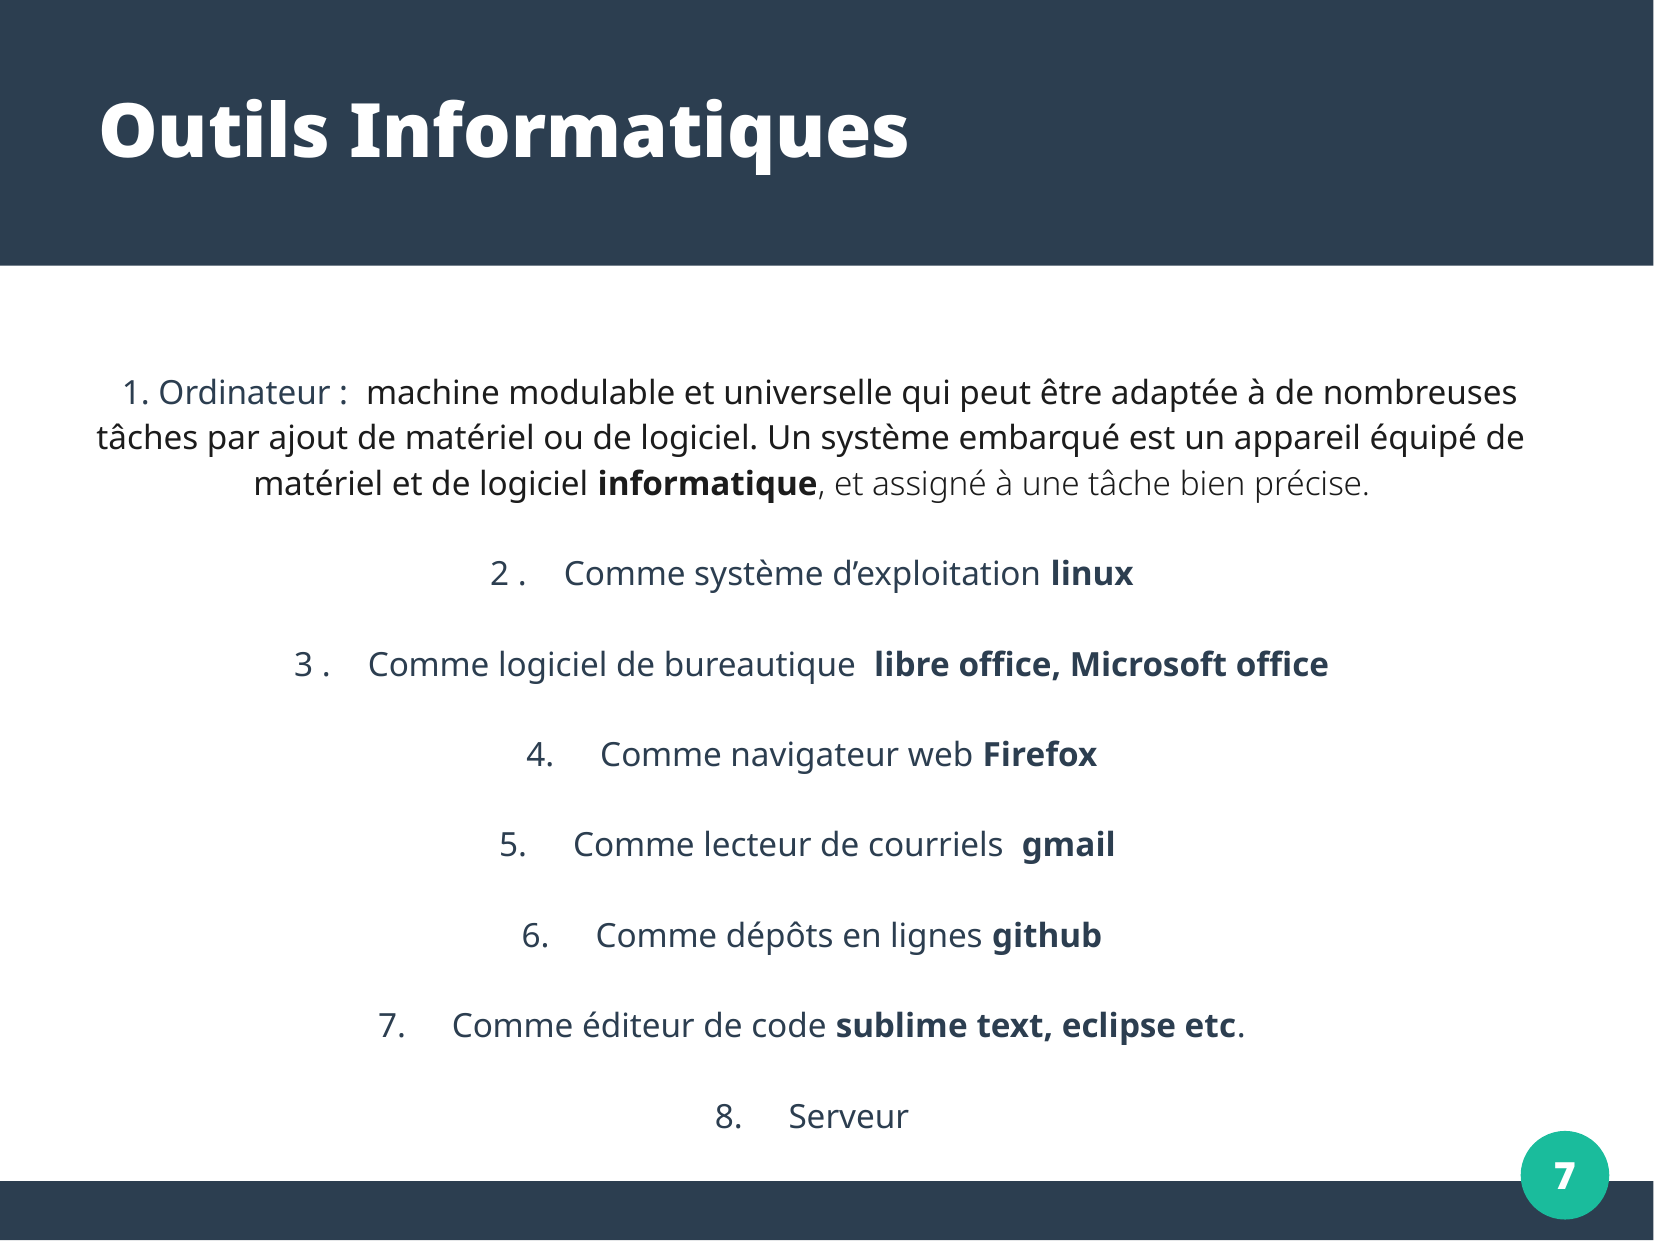

# Outils Informatiques
 1. Ordinateur : machine modulable et universelle qui peut être adaptée à de nombreuses tâches par ajout de matériel ou de logiciel. Un système embarqué est un appareil équipé de matériel et de logiciel informatique, et assigné à une tâche bien précise.
2 .	Comme système d’exploitation linux
3 .	Comme logiciel de bureautique  libre office, Microsoft office
4.	Comme navigateur web Firefox
5.	Comme lecteur de courriels gmail
6.	Comme dépôts en lignes github
7.	Comme éditeur de code sublime text, eclipse etc.
8.	Serveur
7